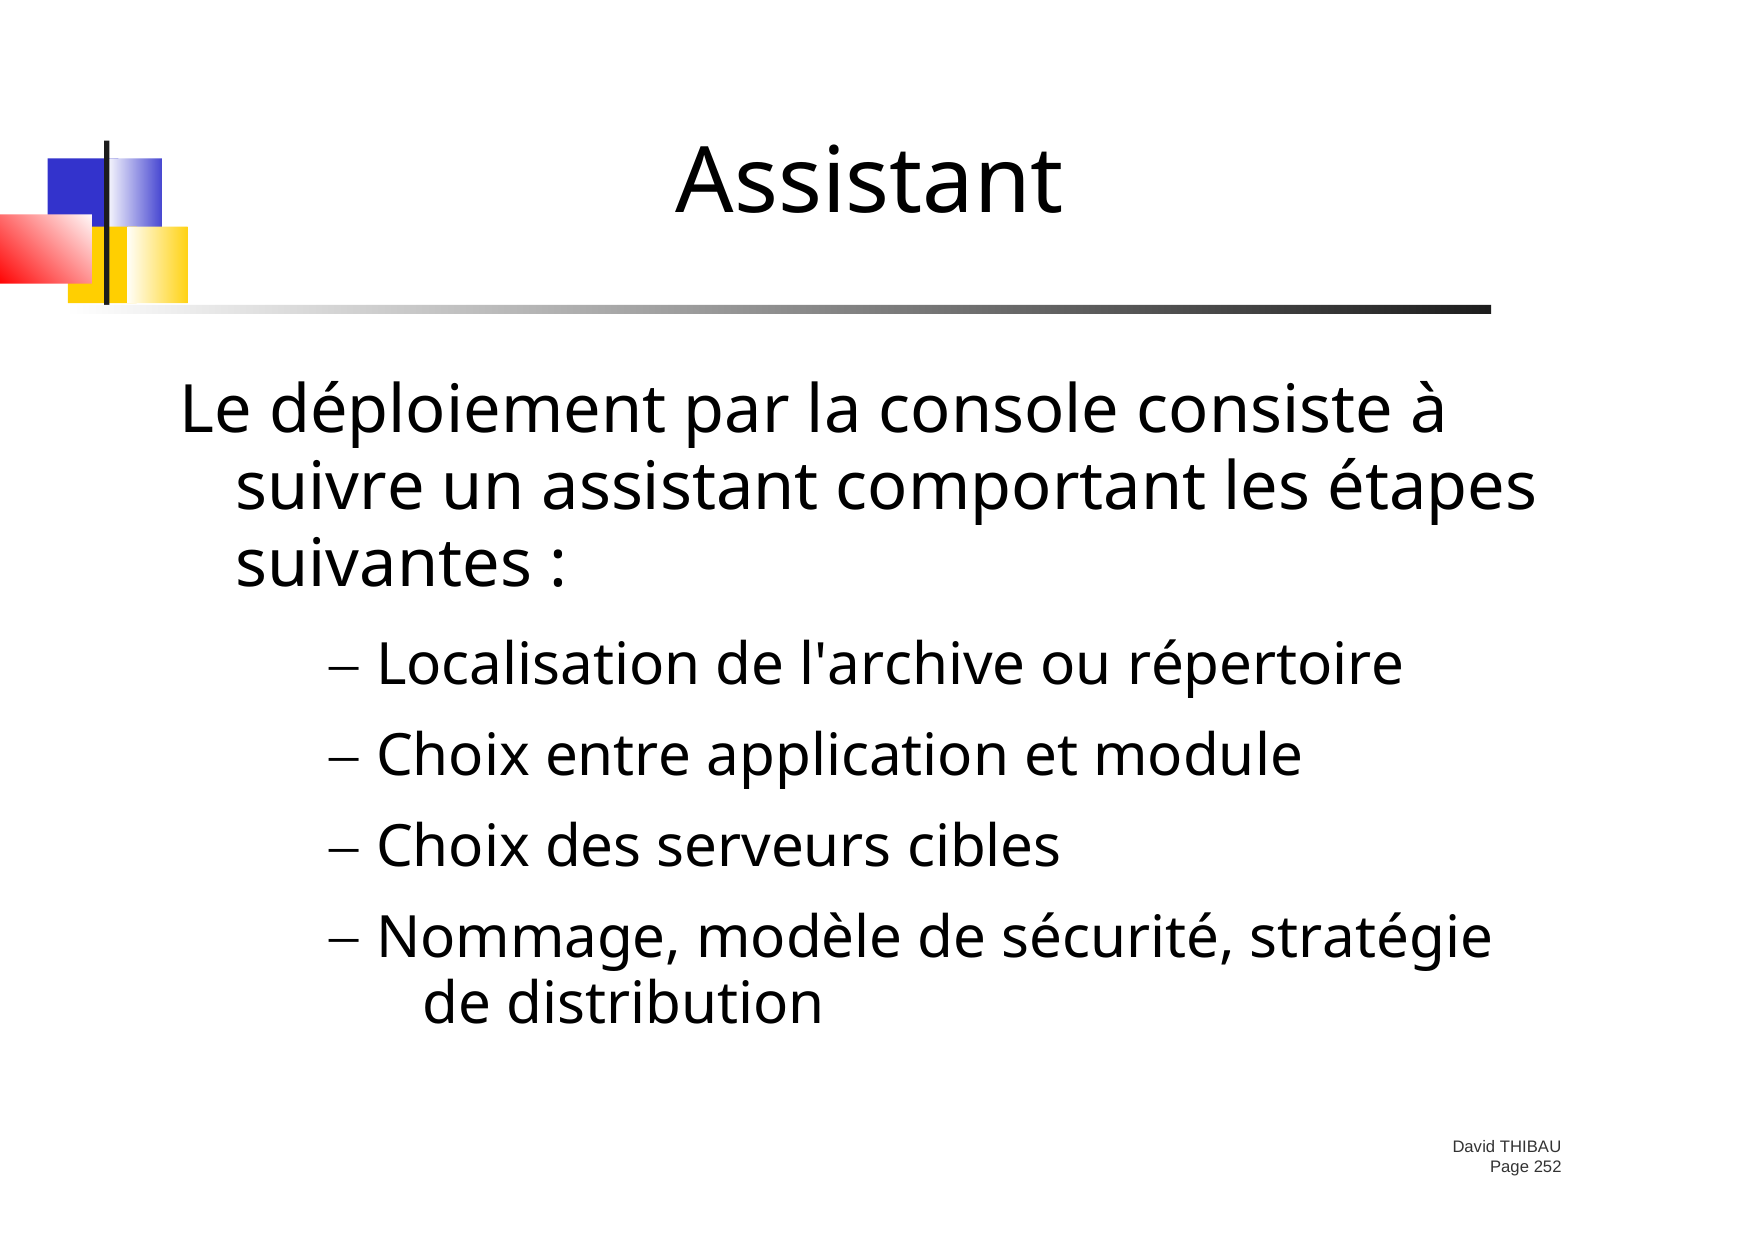

# Assistant
Le déploiement par la console consiste à suivre un assistant comportant les étapes suivantes :
Localisation de l'archive ou répertoire
Choix entre application et module
Choix des serveurs cibles
Nommage, modèle de sécurité, stratégie de distribution